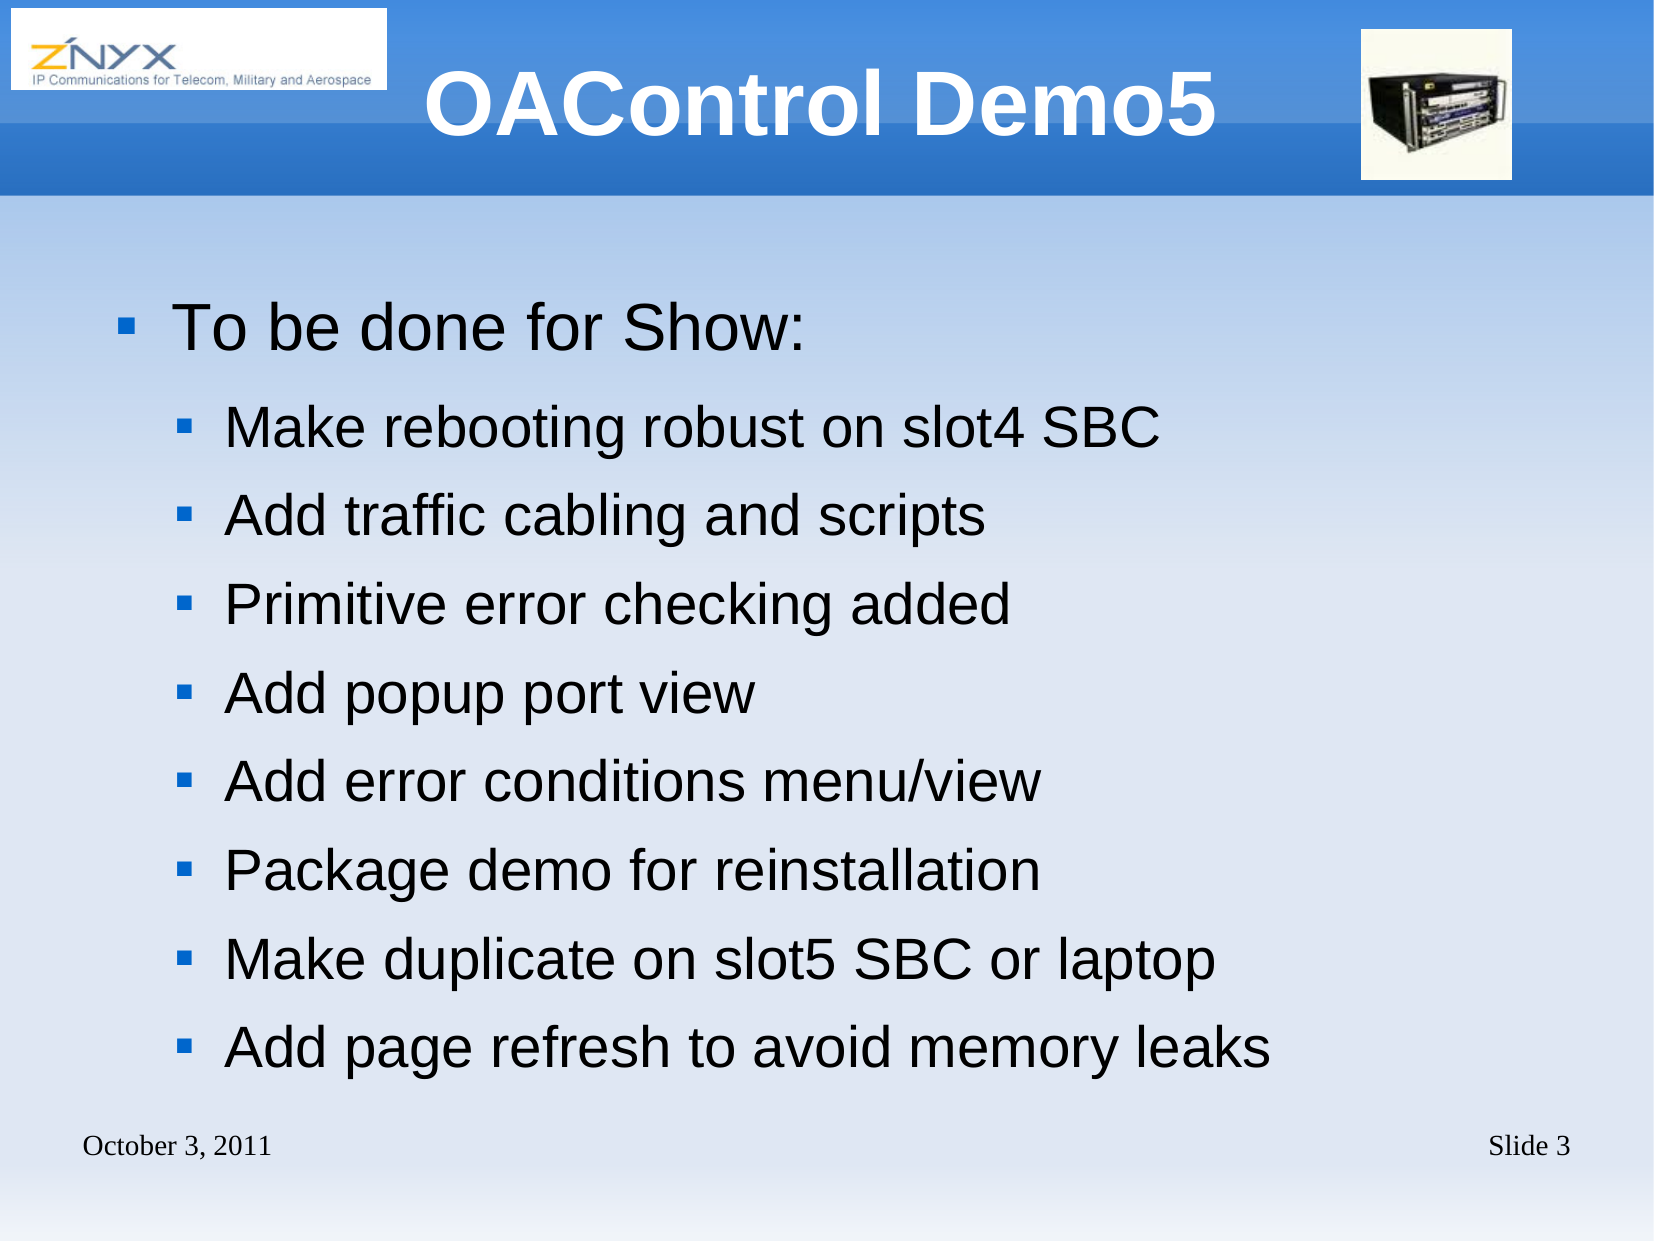

# OAControl Demo5
To be done for Show:
Make rebooting robust on slot4 SBC
Add traffic cabling and scripts
Primitive error checking added
Add popup port view
Add error conditions menu/view
Package demo for reinstallation
Make duplicate on slot5 SBC or laptop
Add page refresh to avoid memory leaks
October 3, 2011
3